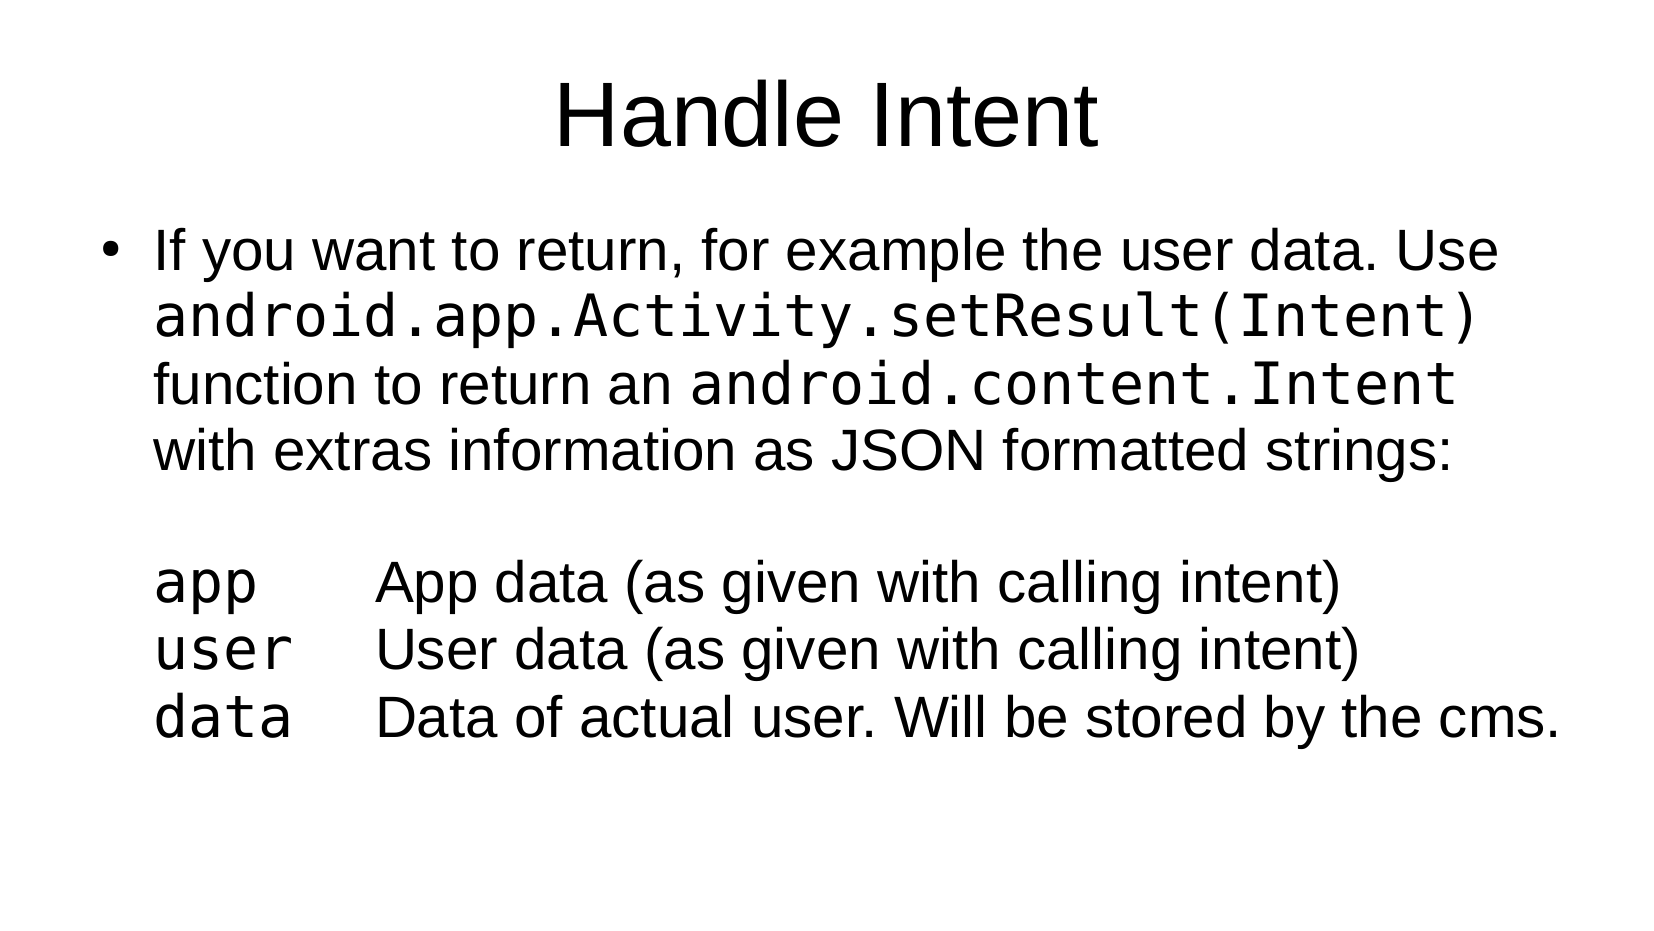

# Handle Intent
If you want to return, for example the user data. Use android.app.Activity.setResult(Intent) function to return an android.content.Intent with extras information as JSON formatted strings:
app		App data (as given with calling intent)
user		User data (as given with calling intent)
data		Data of actual user. Will be stored by the cms.